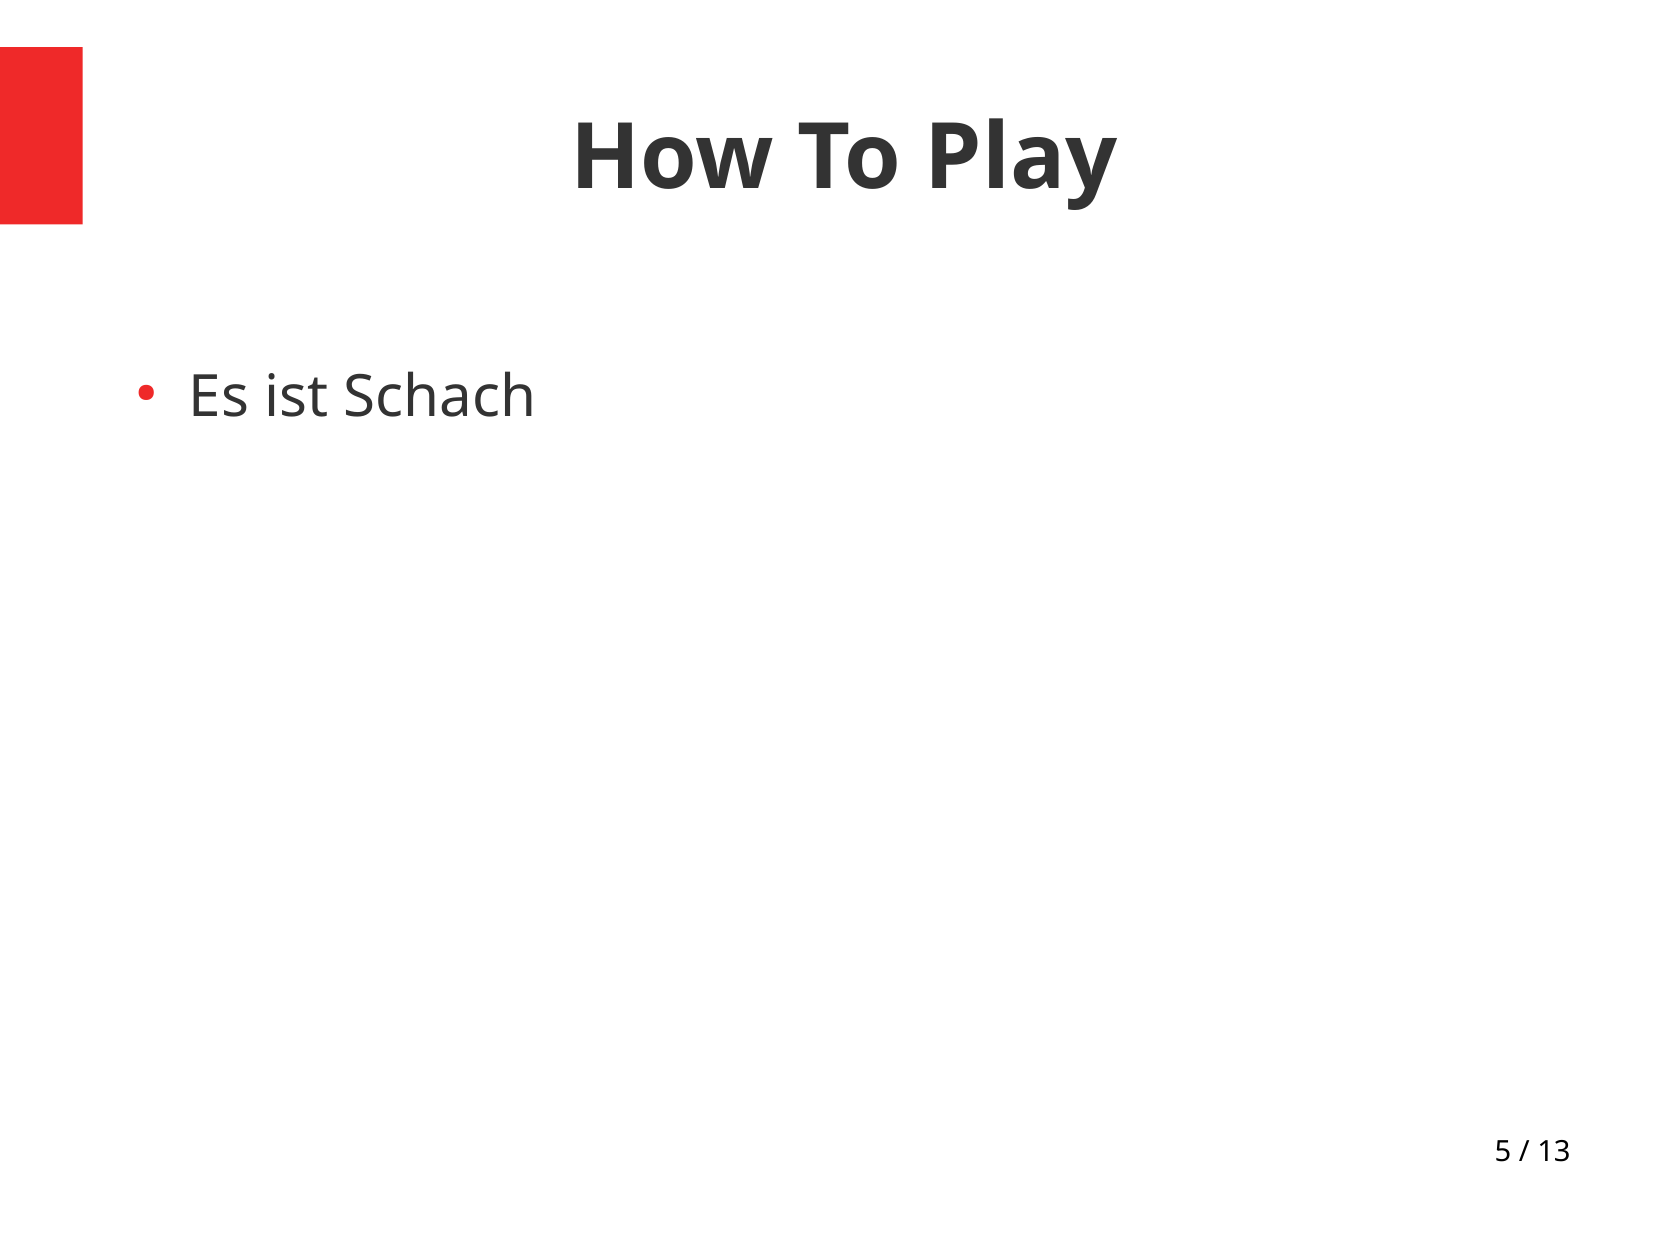

# How To Play
Es ist Schach
5